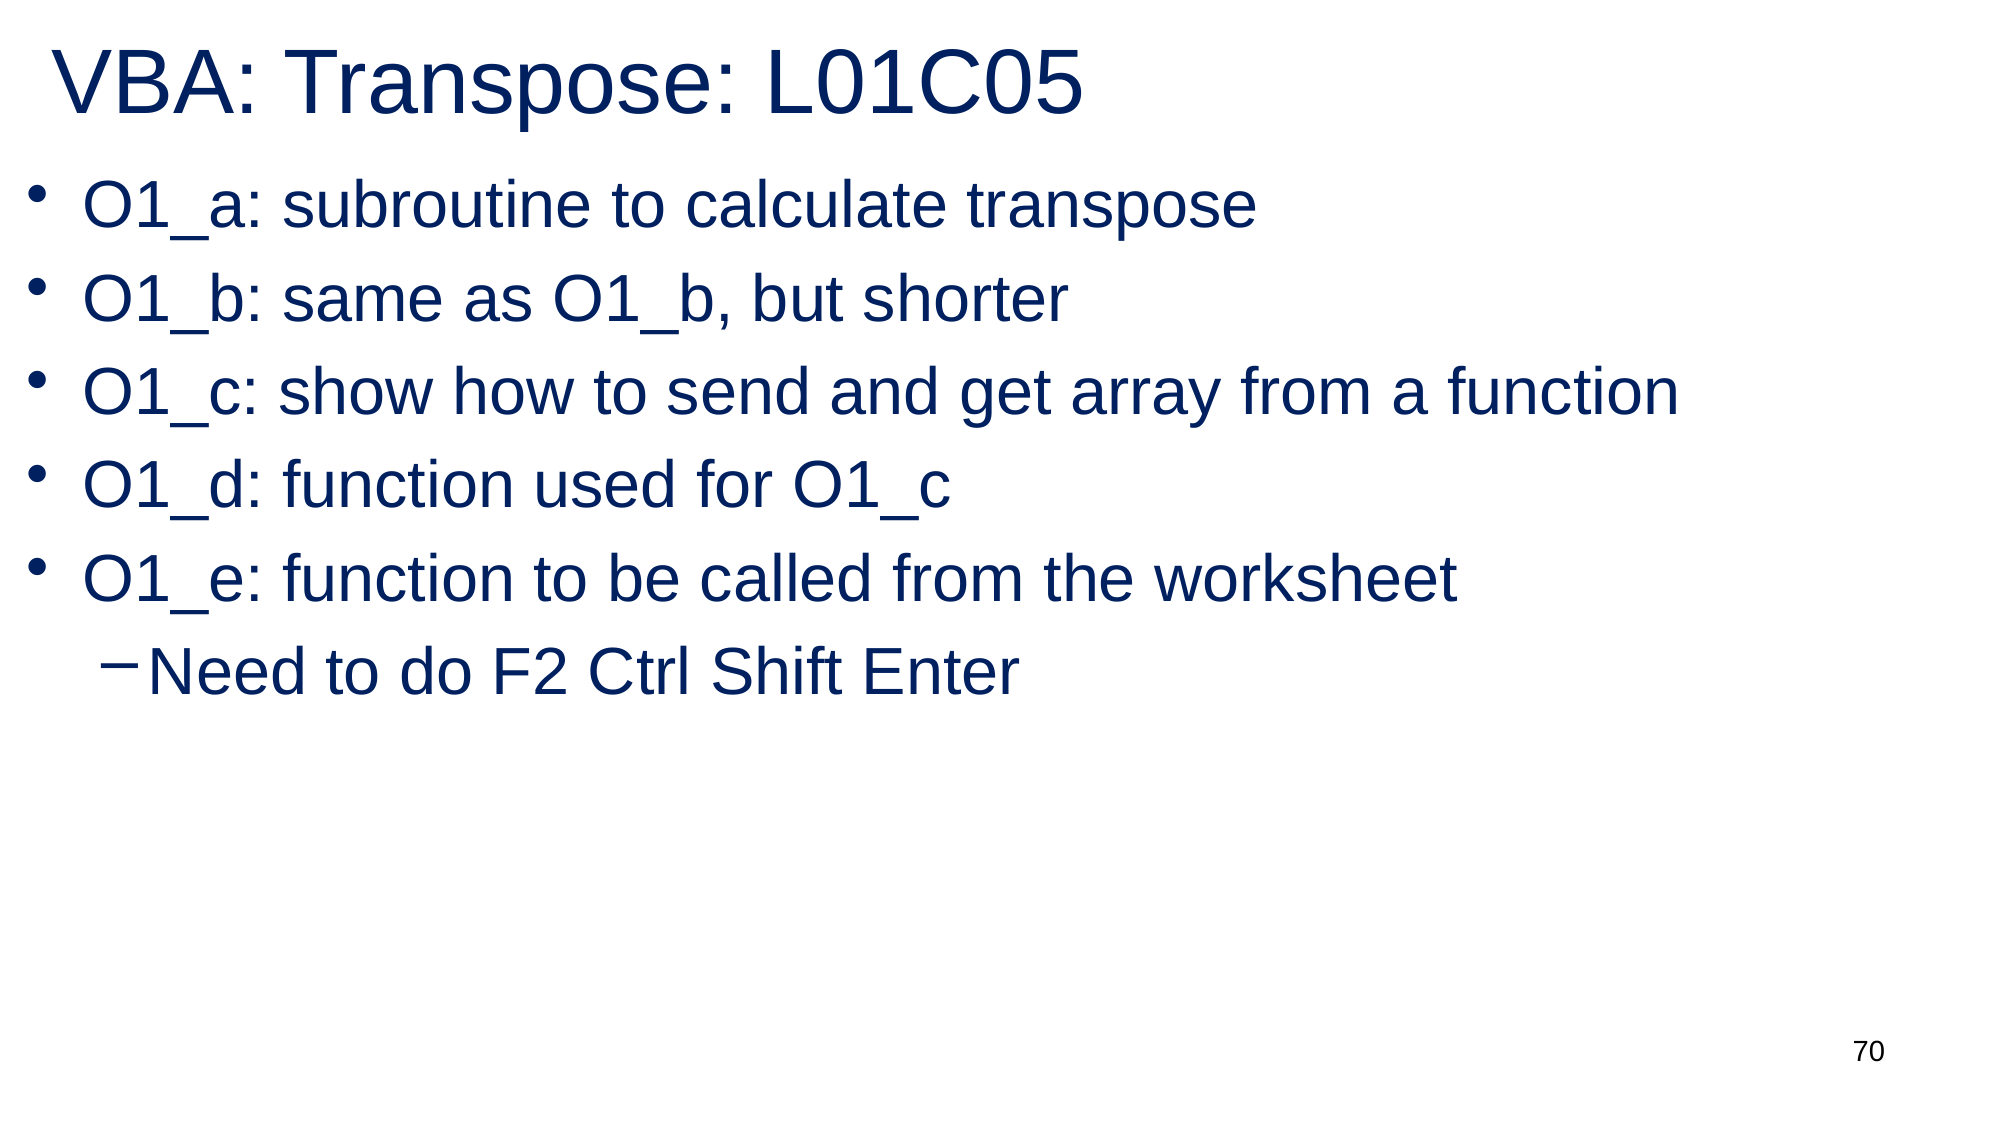

# VBA: Transpose: L01C05
O1_a: subroutine to calculate transpose
O1_b: same as O1_b, but shorter
O1_c: show how to send and get array from a function
O1_d: function used for O1_c
O1_e: function to be called from the worksheet
Need to do F2 Ctrl Shift Enter